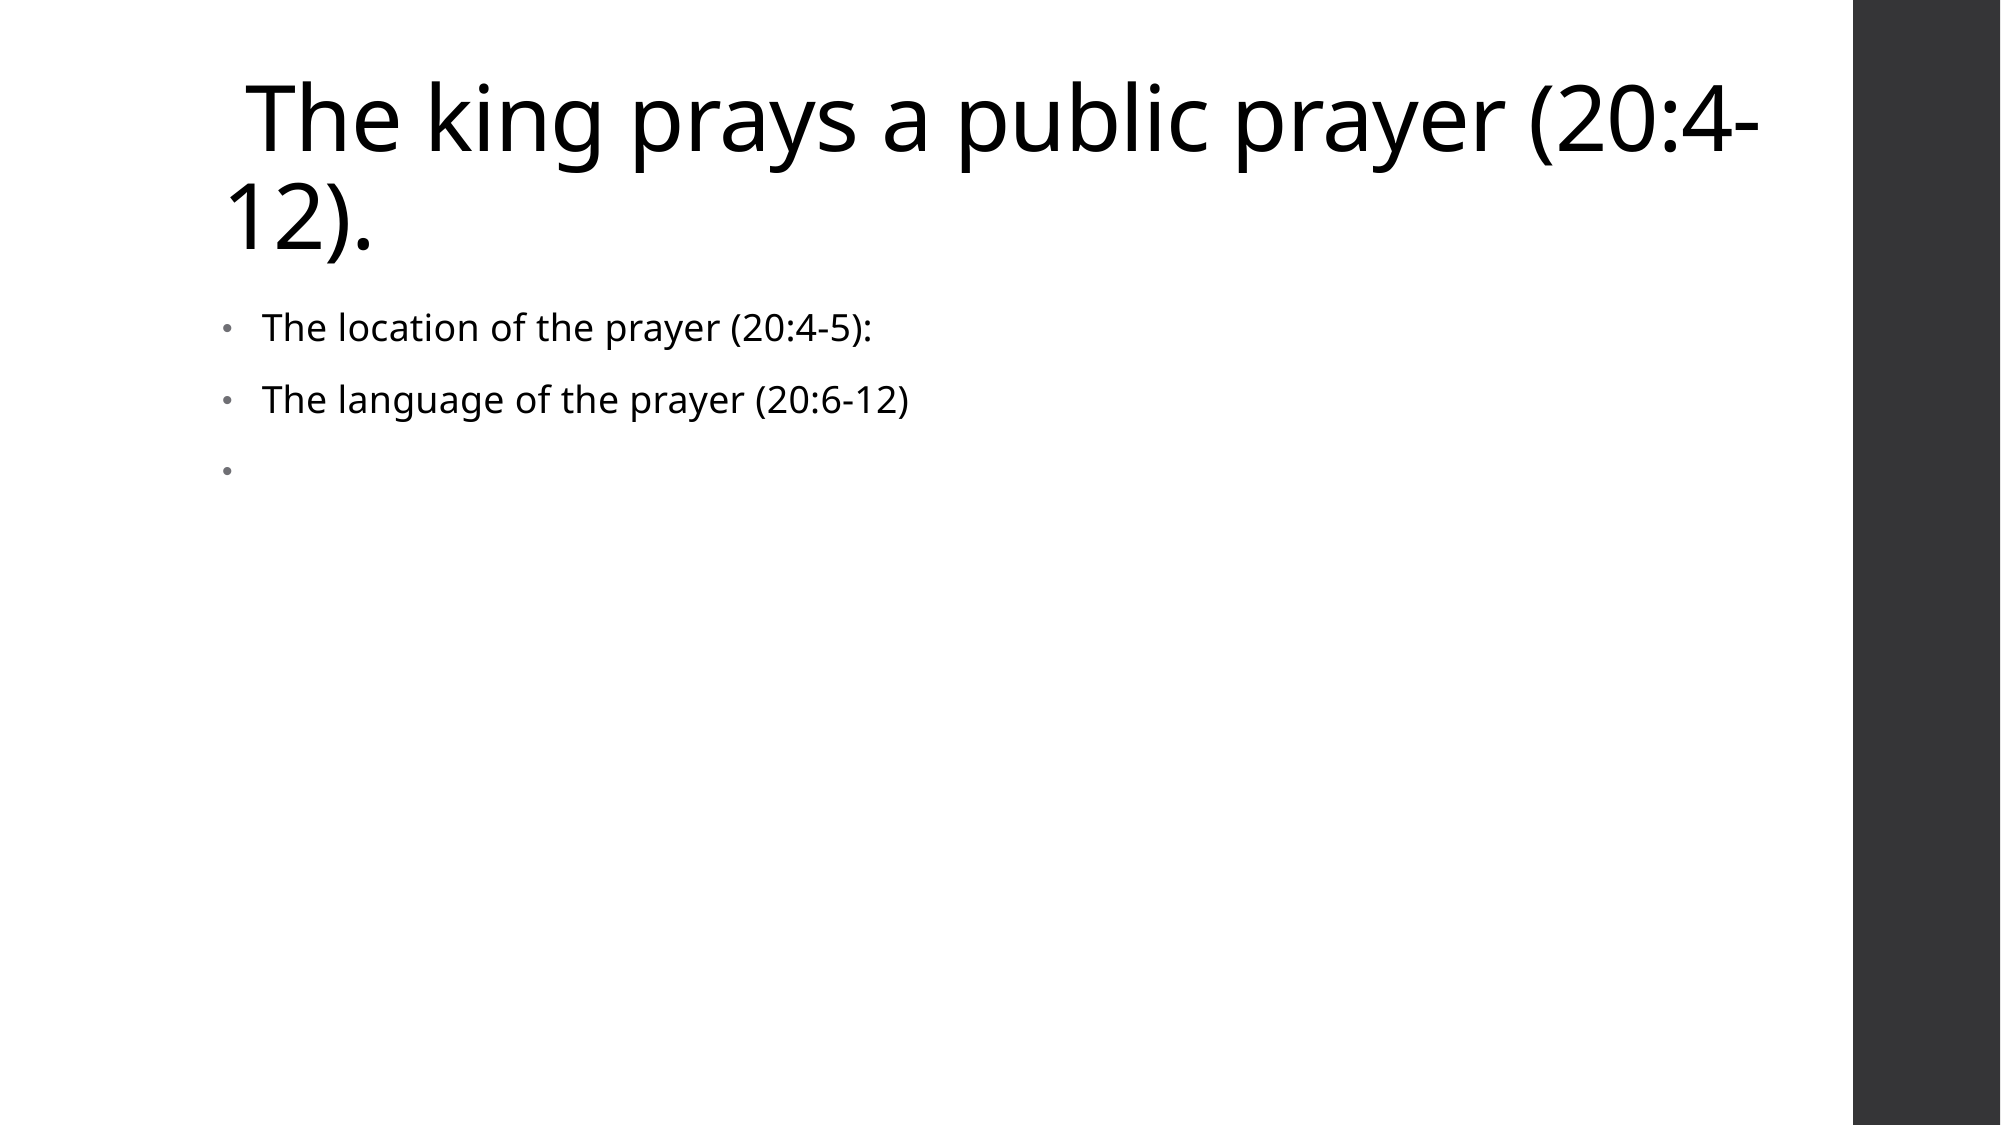

# The king prays a public prayer (20:4-12).
 The location of the prayer (20:4-5):
 The language of the prayer (20:6-12)